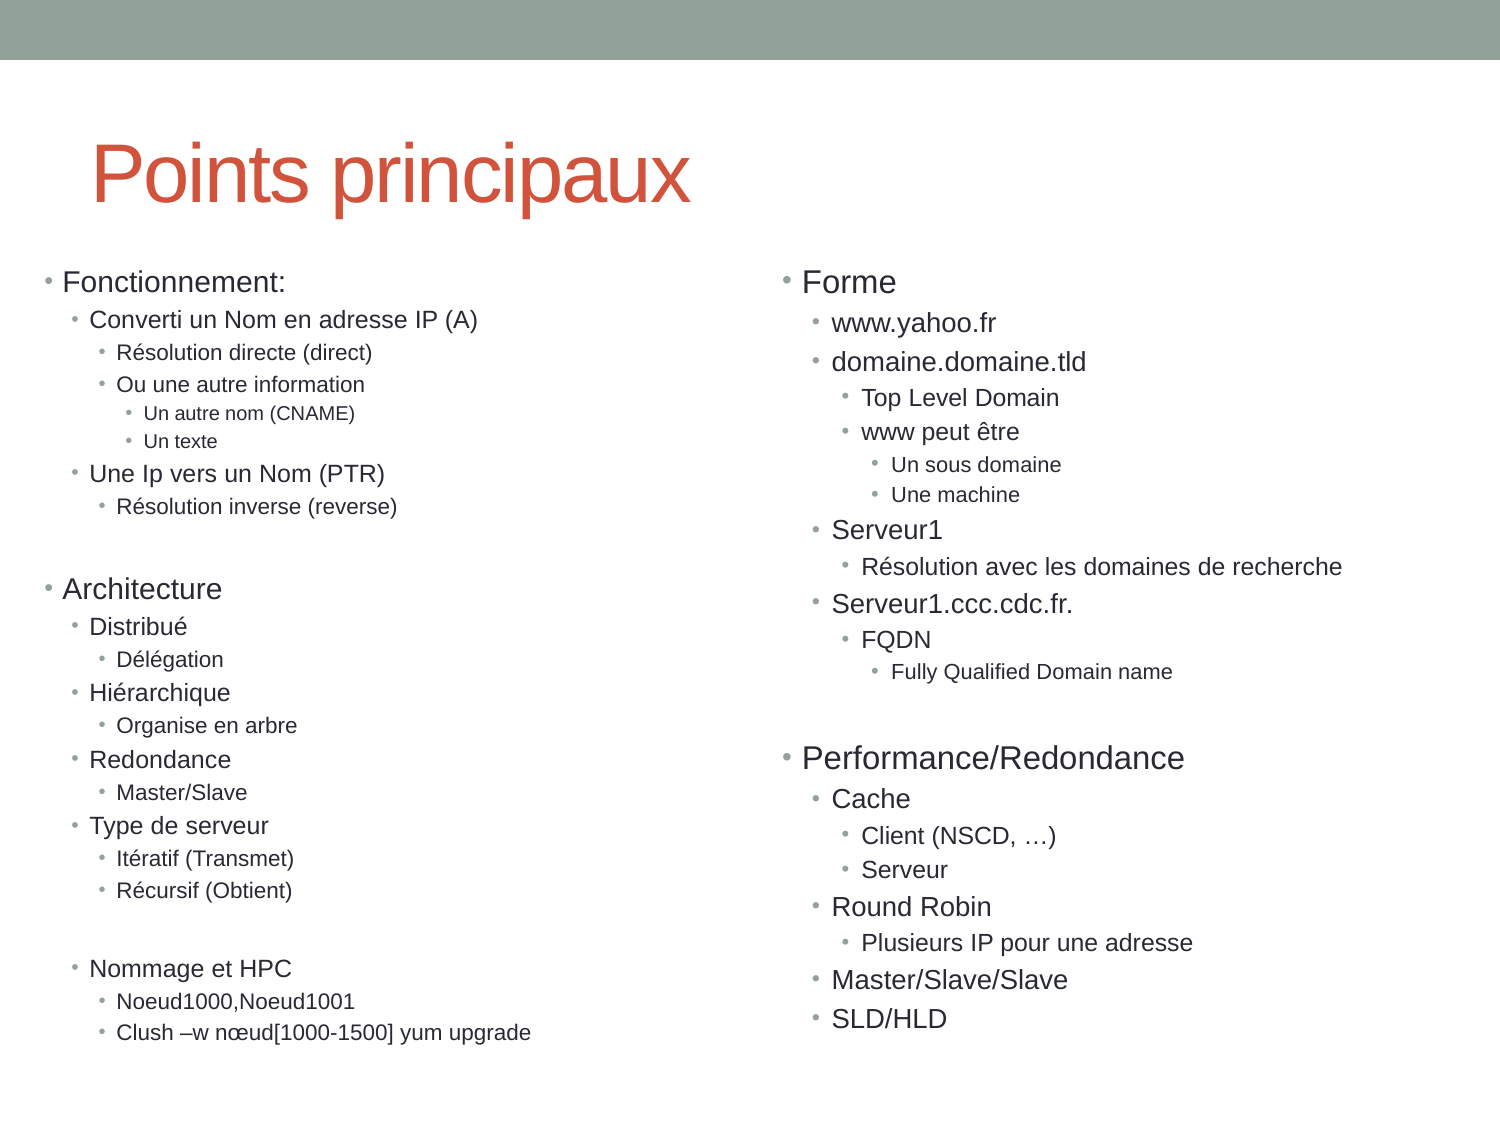

# Points principaux
Forme
www.yahoo.fr
domaine.domaine.tld
Top Level Domain
www peut être
Un sous domaine
Une machine
Serveur1
Résolution avec les domaines de recherche
Serveur1.ccc.cdc.fr.
FQDN
Fully Qualified Domain name
Performance/Redondance
Cache
Client (NSCD, …)
Serveur
Round Robin
Plusieurs IP pour une adresse
Master/Slave/Slave
SLD/HLD
Fonctionnement:
Converti un Nom en adresse IP (A)
Résolution directe (direct)
Ou une autre information
Un autre nom (CNAME)
Un texte
Une Ip vers un Nom (PTR)
Résolution inverse (reverse)
Architecture
Distribué
Délégation
Hiérarchique
Organise en arbre
Redondance
Master/Slave
Type de serveur
Itératif (Transmet)
Récursif (Obtient)
Nommage et HPC
Noeud1000,Noeud1001
Clush –w nœud[1000-1500] yum upgrade